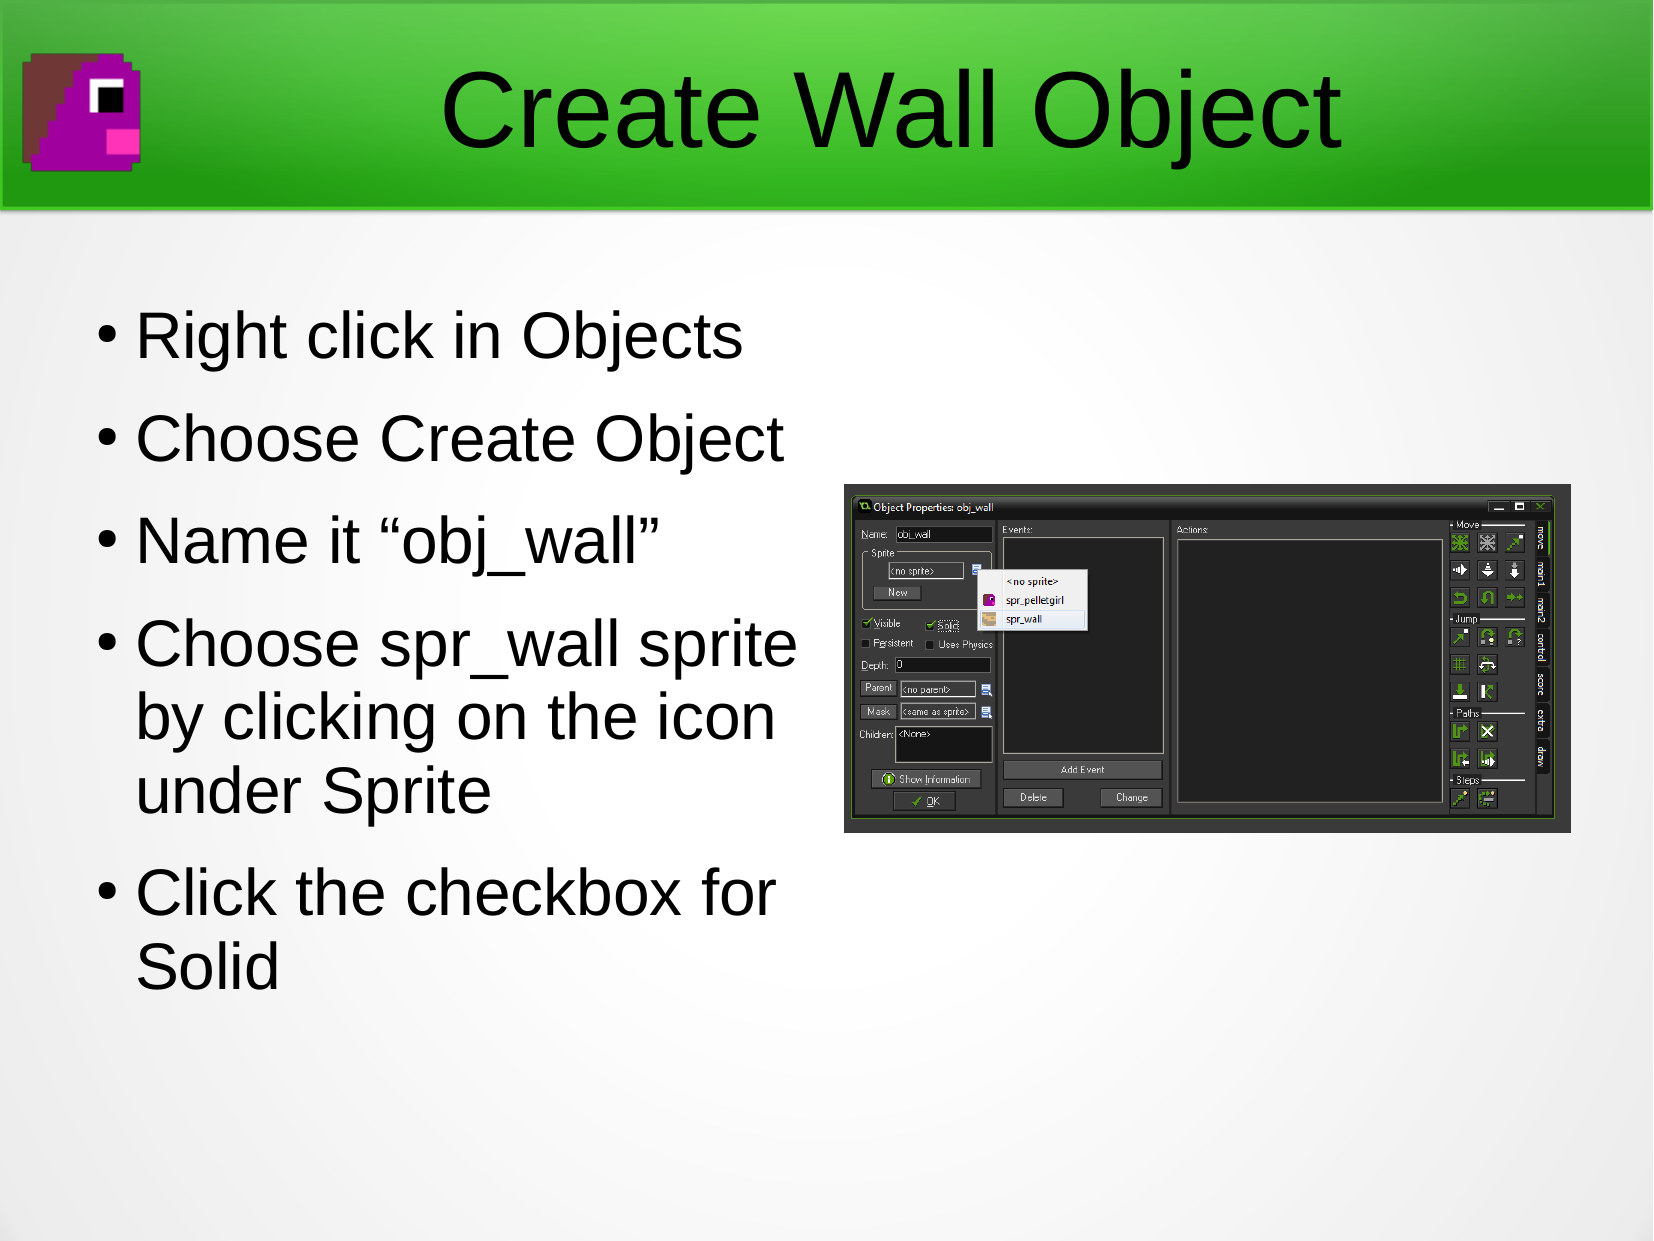

# Create Wall Object
Right click in Objects
Choose Create Object
Name it “obj_wall”
Choose spr_wall sprite by clicking on the icon under Sprite
Click the checkbox for Solid